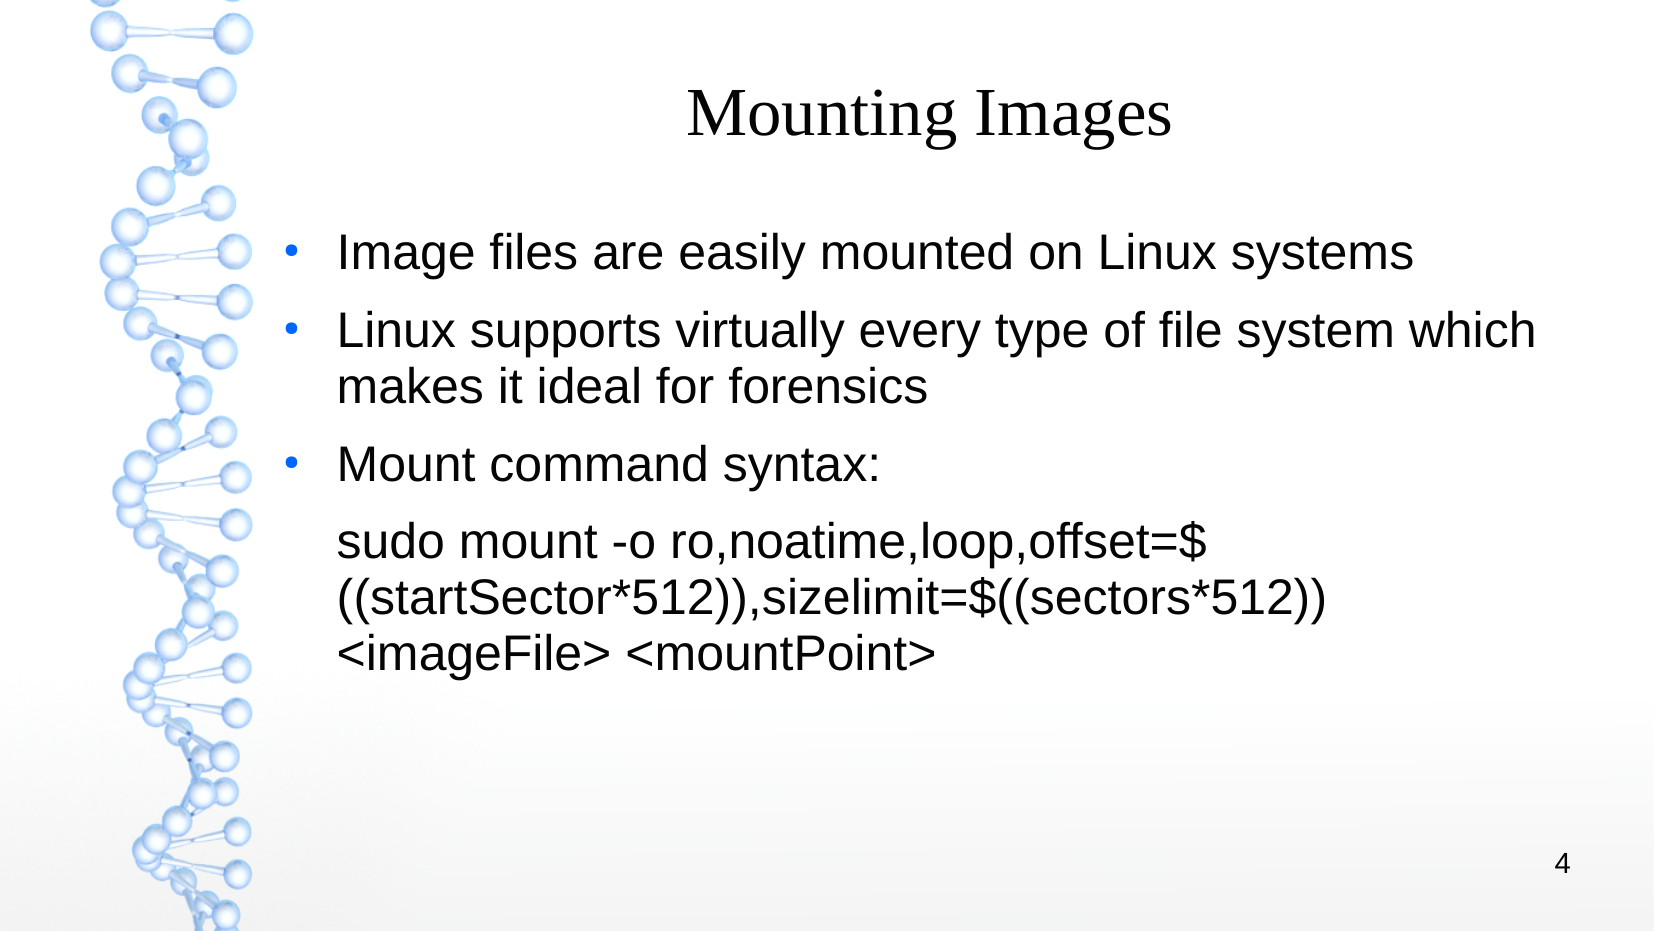

# Mounting Images
Image files are easily mounted on Linux systems
Linux supports virtually every type of file system which makes it ideal for forensics
Mount command syntax:
sudo mount -o ro,noatime,loop,offset=$((startSector*512)),sizelimit=$((sectors*512)) <imageFile> <mountPoint>
4